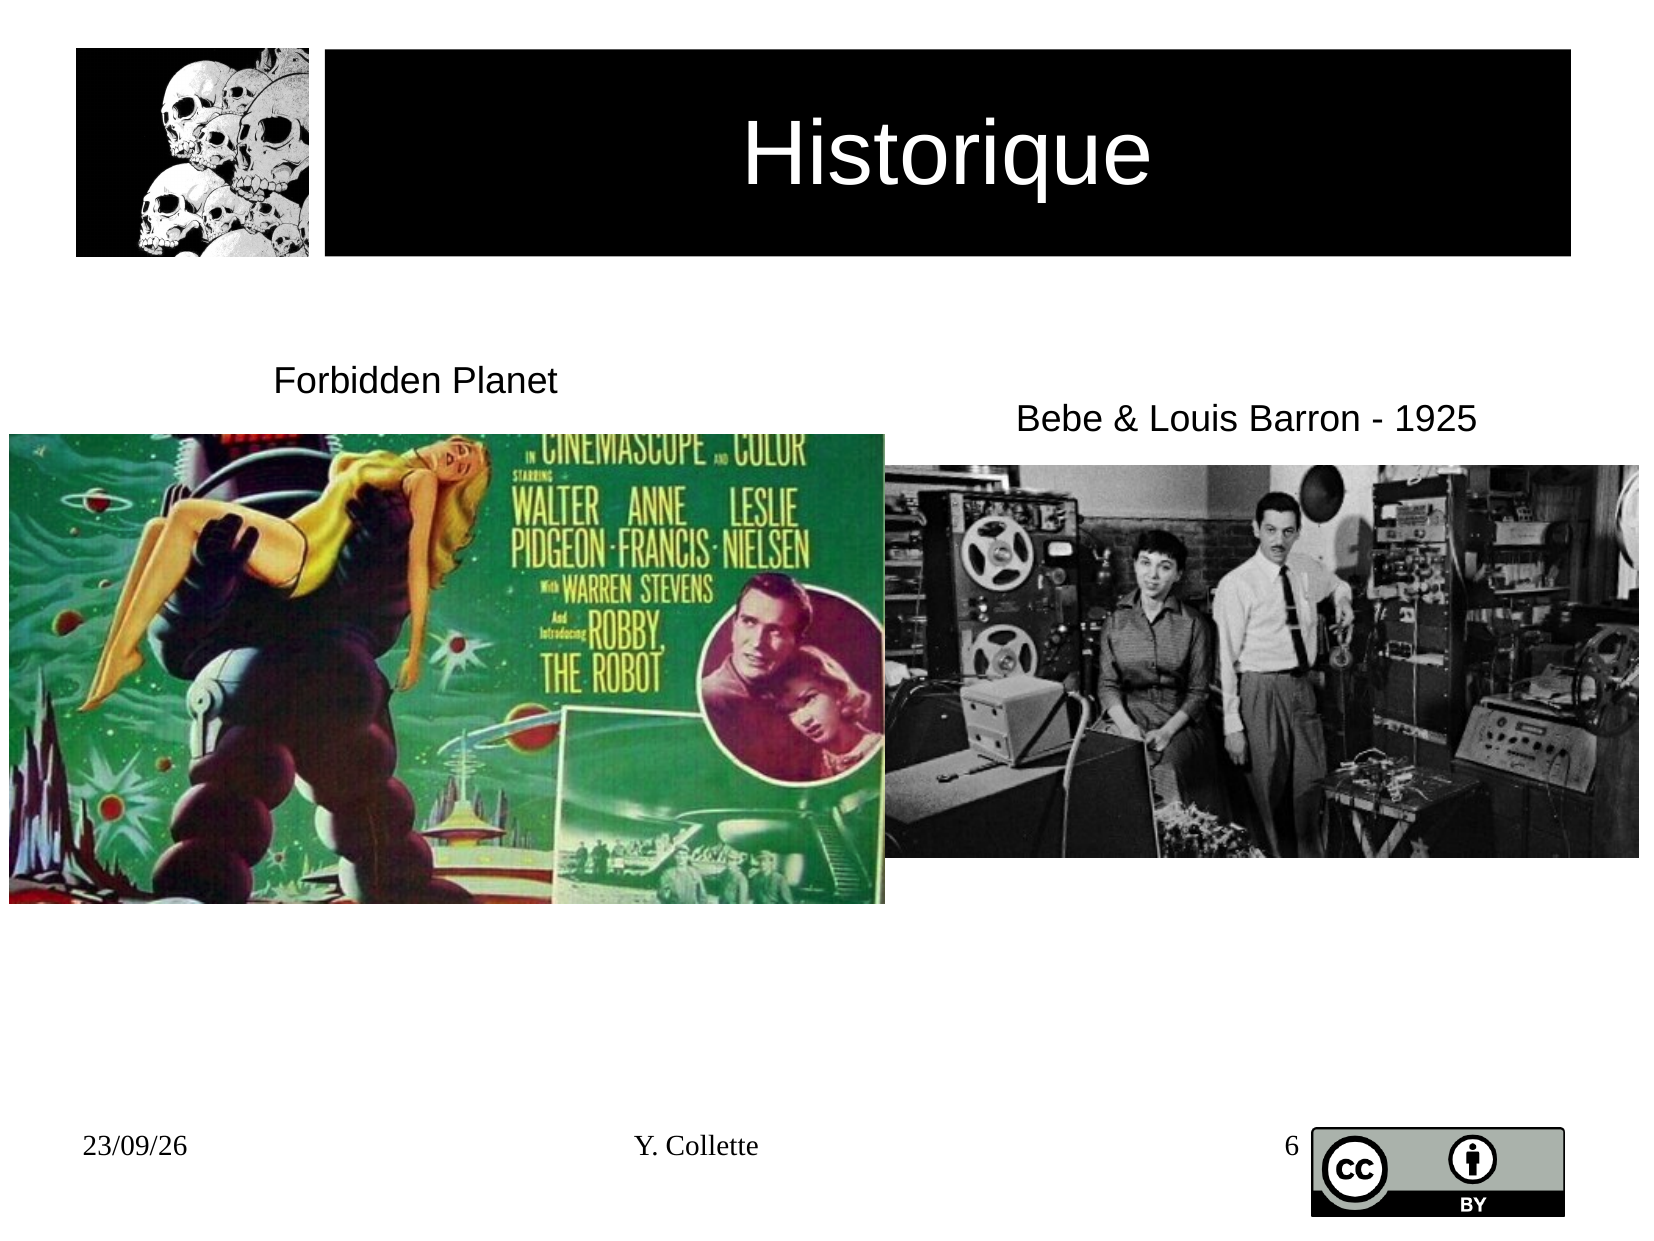

# Historique
Forbidden Planet
Bebe & Louis Barron - 1925
Y. Collette
6